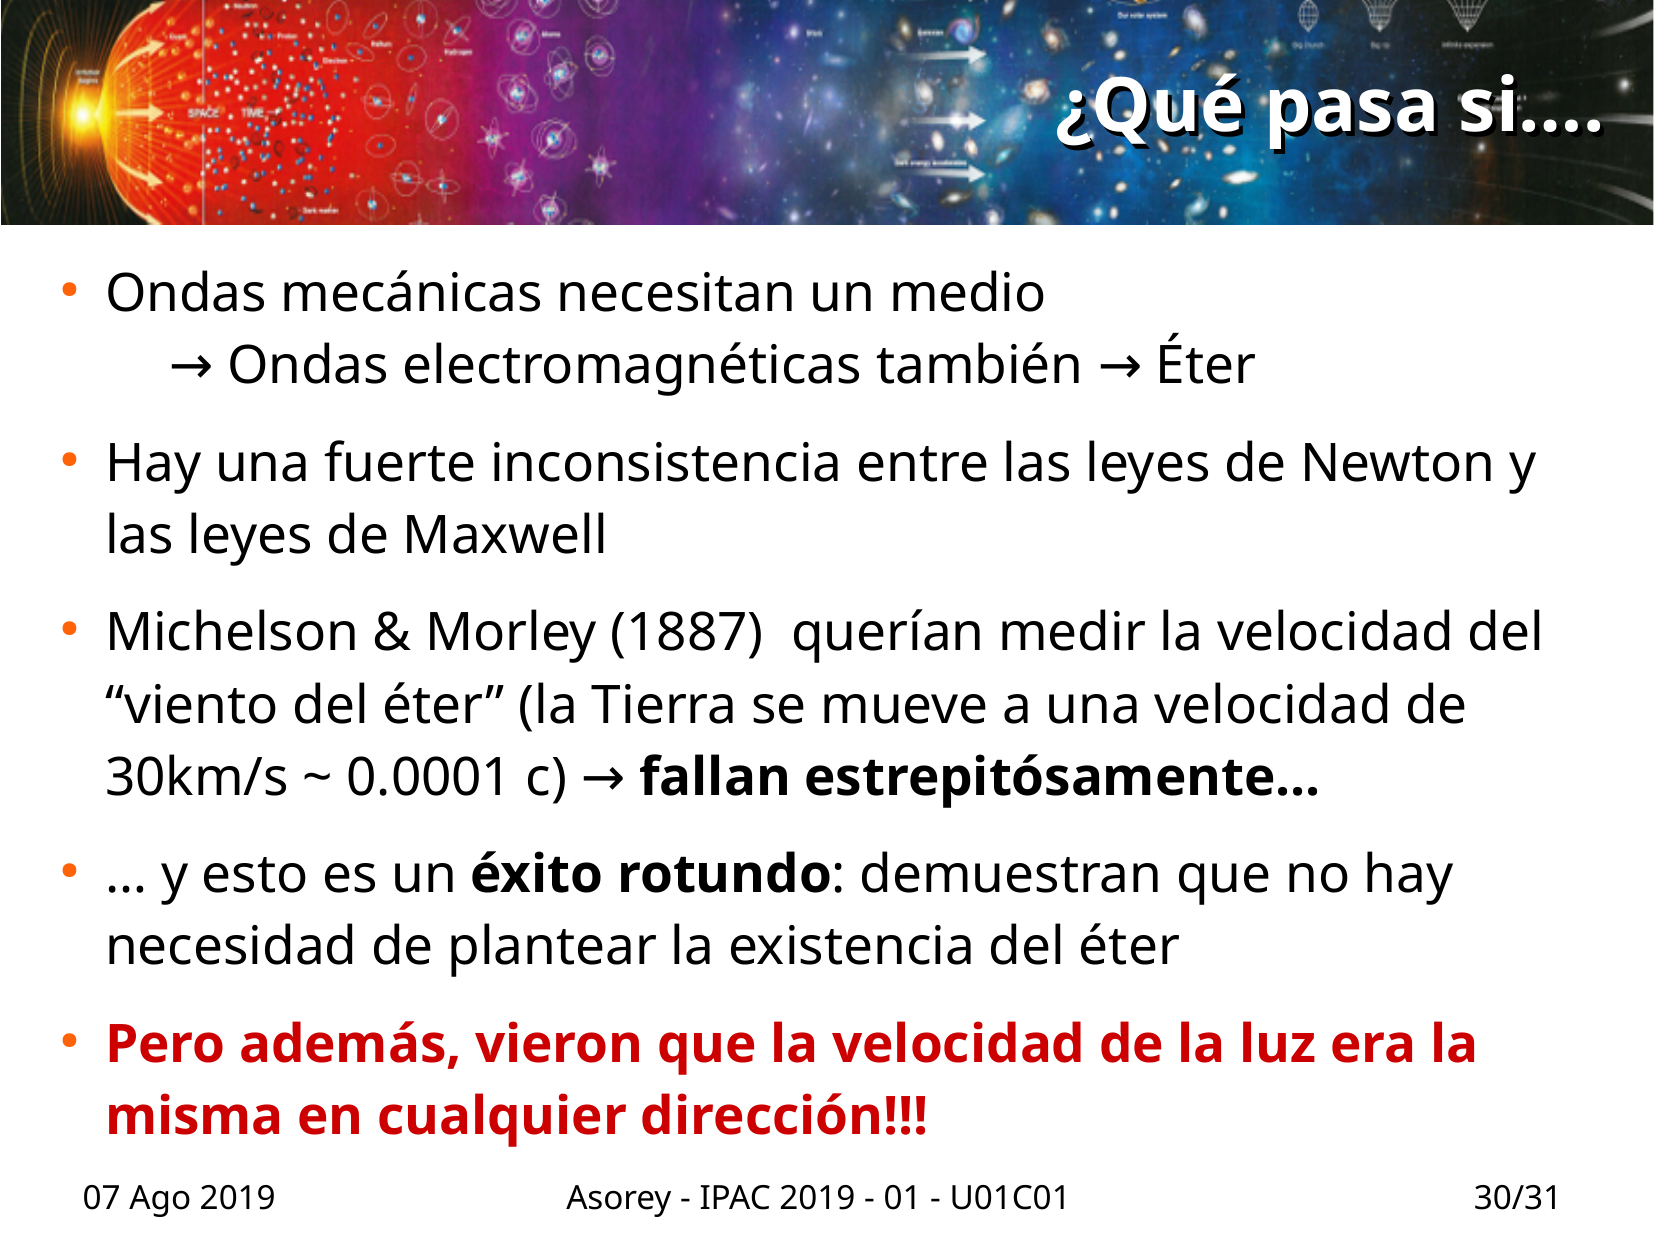

# ¿Qué pasa si….
Ondas mecánicas necesitan un medio
	→ Ondas electromagnéticas también → Éter
Hay una fuerte inconsistencia entre las leyes de Newton y las leyes de Maxwell
Michelson & Morley (1887) querían medir la velocidad del “viento del éter” (la Tierra se mueve a una velocidad de 30km/s ~ 0.0001 c) → fallan estrepitósamente...
… y esto es un éxito rotundo: demuestran que no hay necesidad de plantear la existencia del éter
Pero además, vieron que la velocidad de la luz era la misma en cualquier dirección!!!
07 Ago 2019
Asorey - IPAC 2019 - 01 - U01C01
30